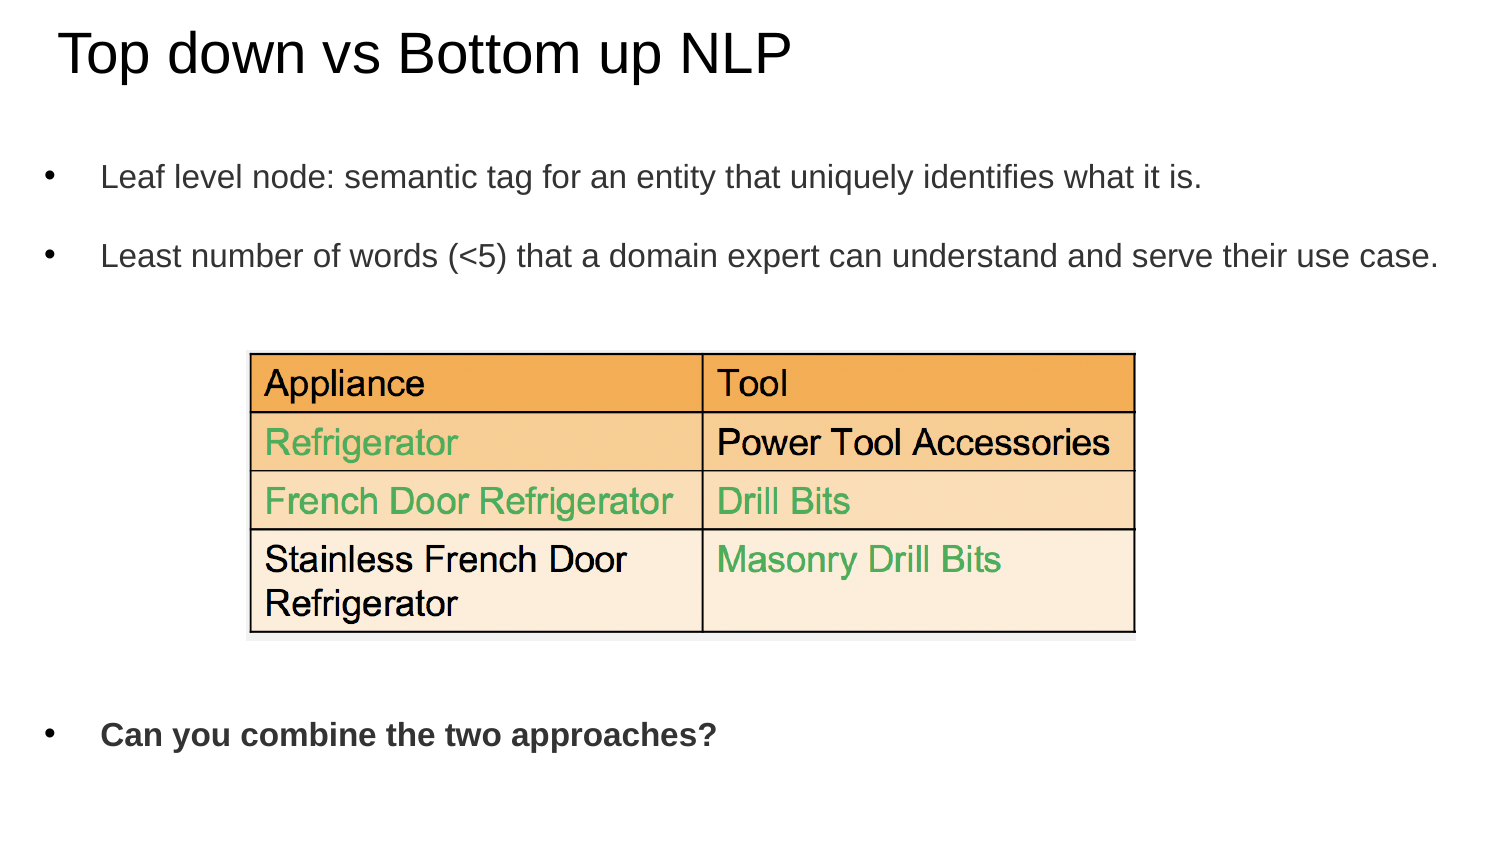

# Top down vs Bottom up NLP
Leaf level node: semantic tag for an entity that uniquely identifies what it is.
Least number of words (<5) that a domain expert can understand and serve their use case.
Can you combine the two approaches?